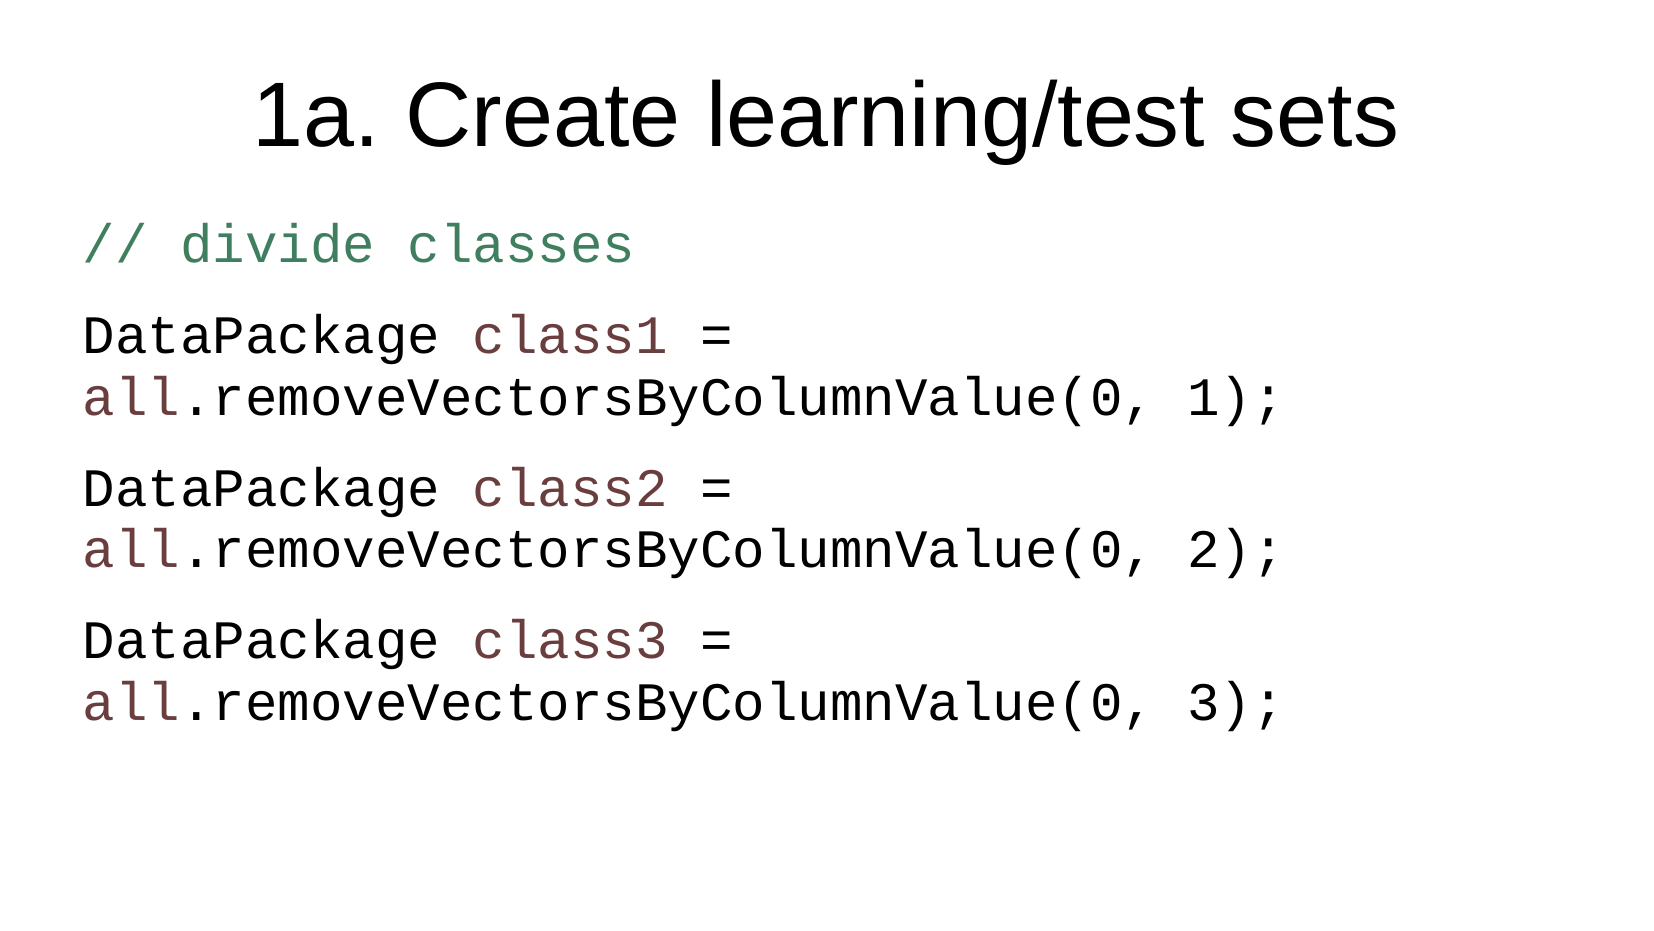

# 1a. Create learning/test sets
// divide classes
DataPackage class1 = all.removeVectorsByColumnValue(0, 1);
DataPackage class2 = all.removeVectorsByColumnValue(0, 2);
DataPackage class3 = all.removeVectorsByColumnValue(0, 3);